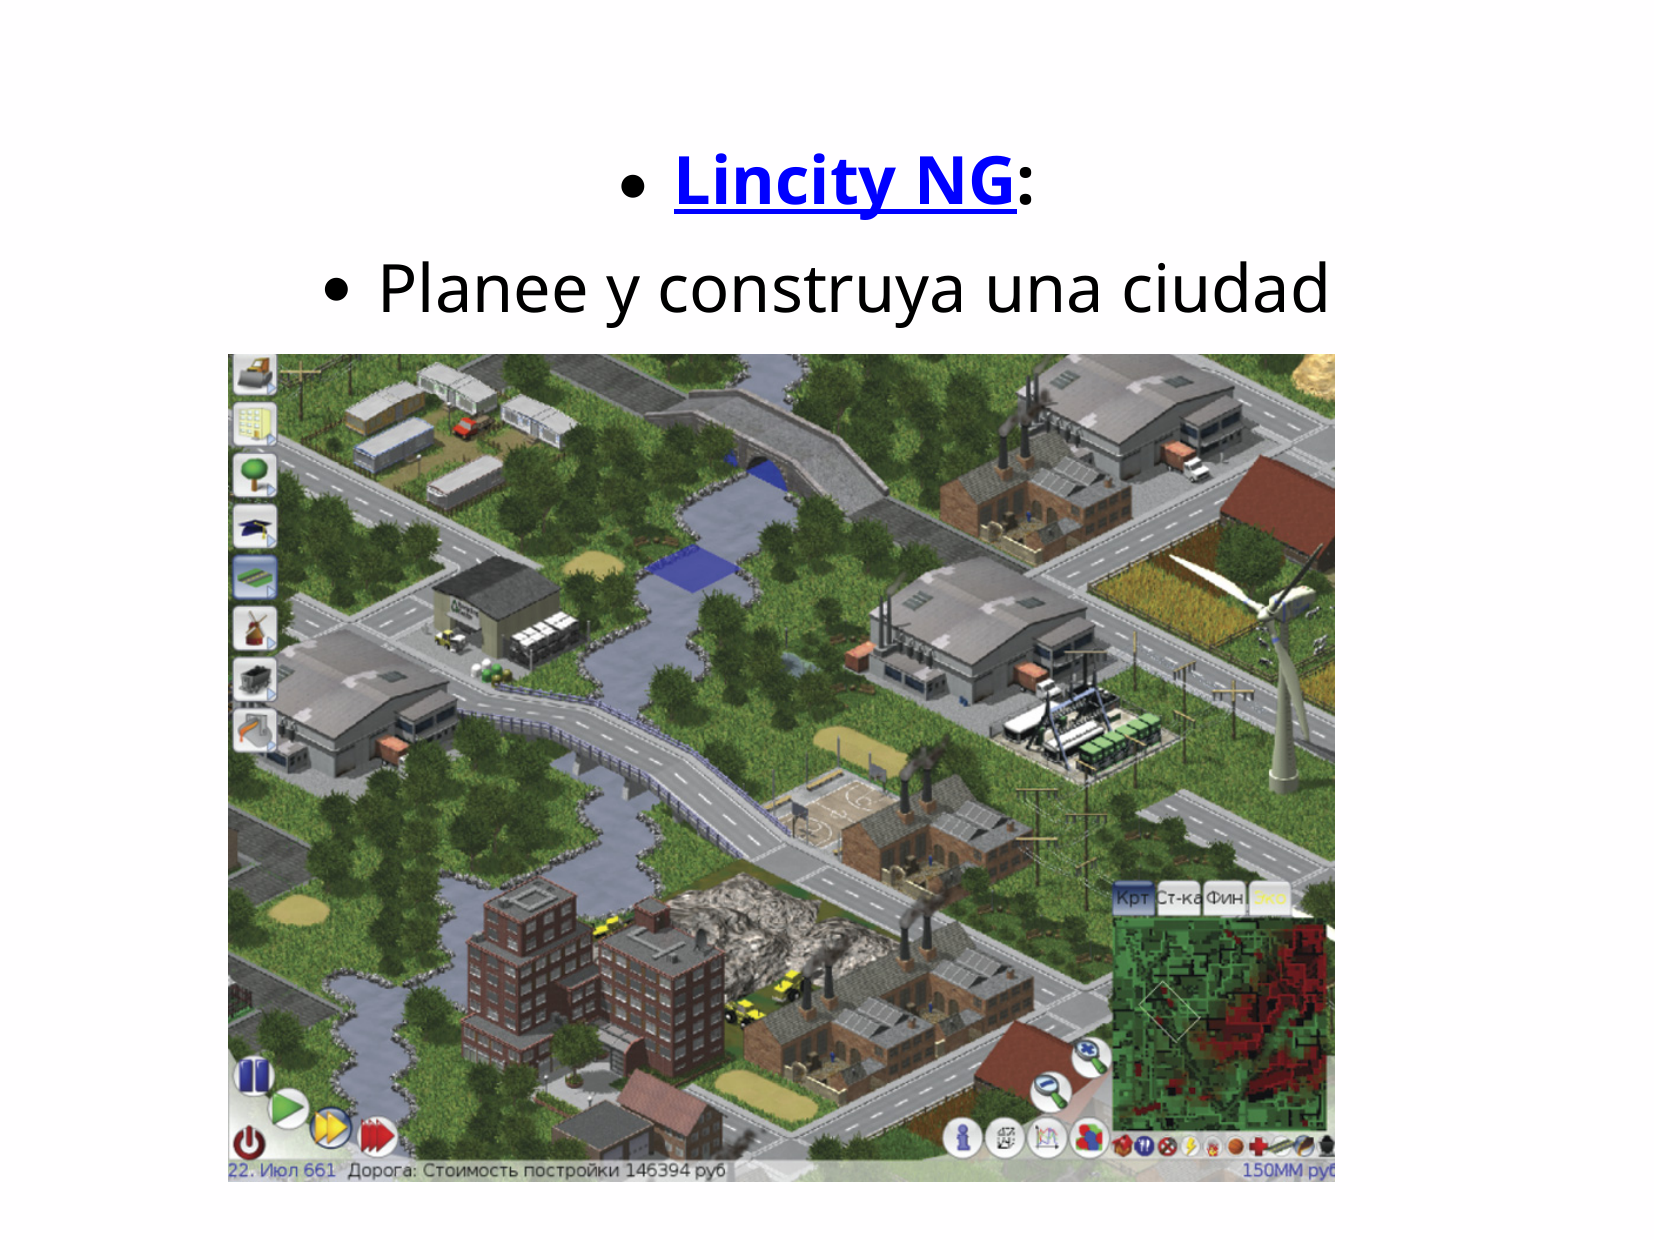

# Lincity NG:
Planee y construya una ciudad